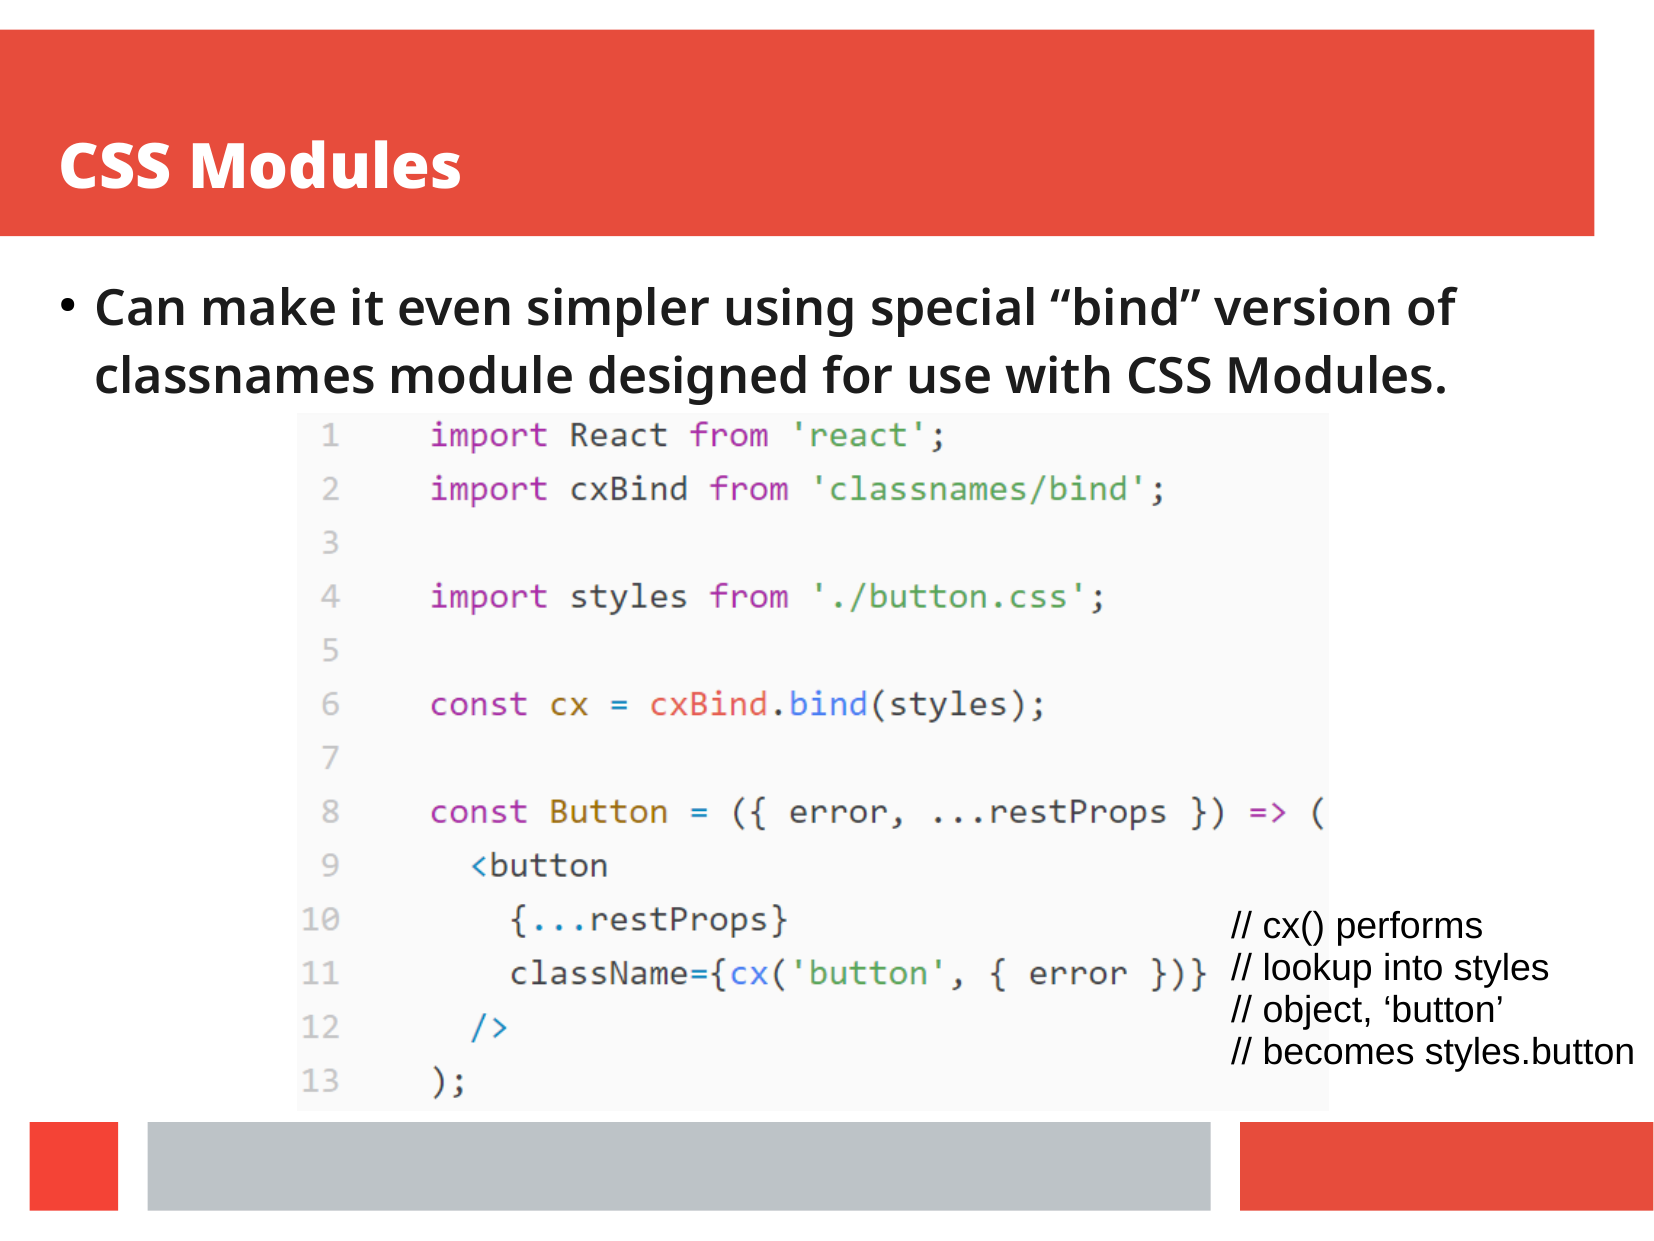

# CSS Modules
Can make it even simpler using special “bind” version of classnames module designed for use with CSS Modules.
// cx() performs
// lookup into styles
// object, ‘button’
// becomes styles.button